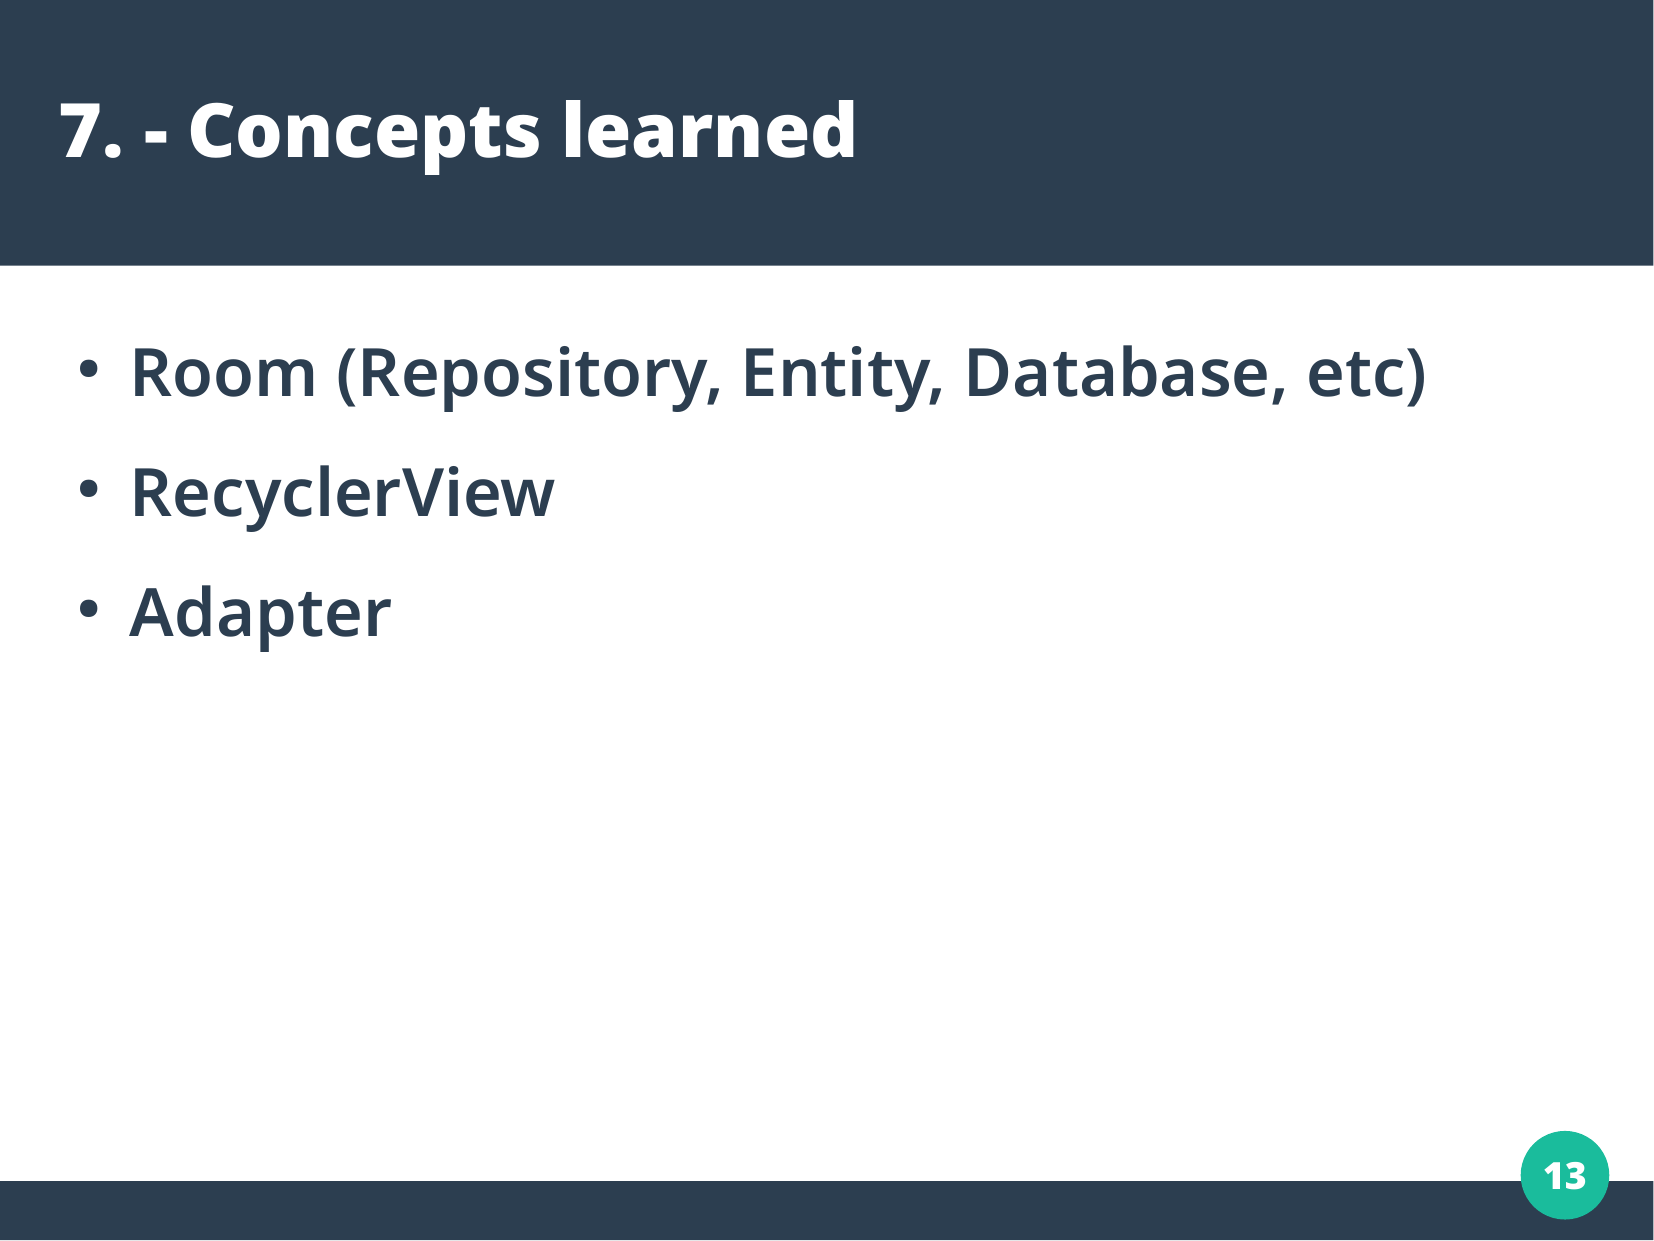

# 7. - Concepts learned
Room (Repository, Entity, Database, etc)
RecyclerView
Adapter
13